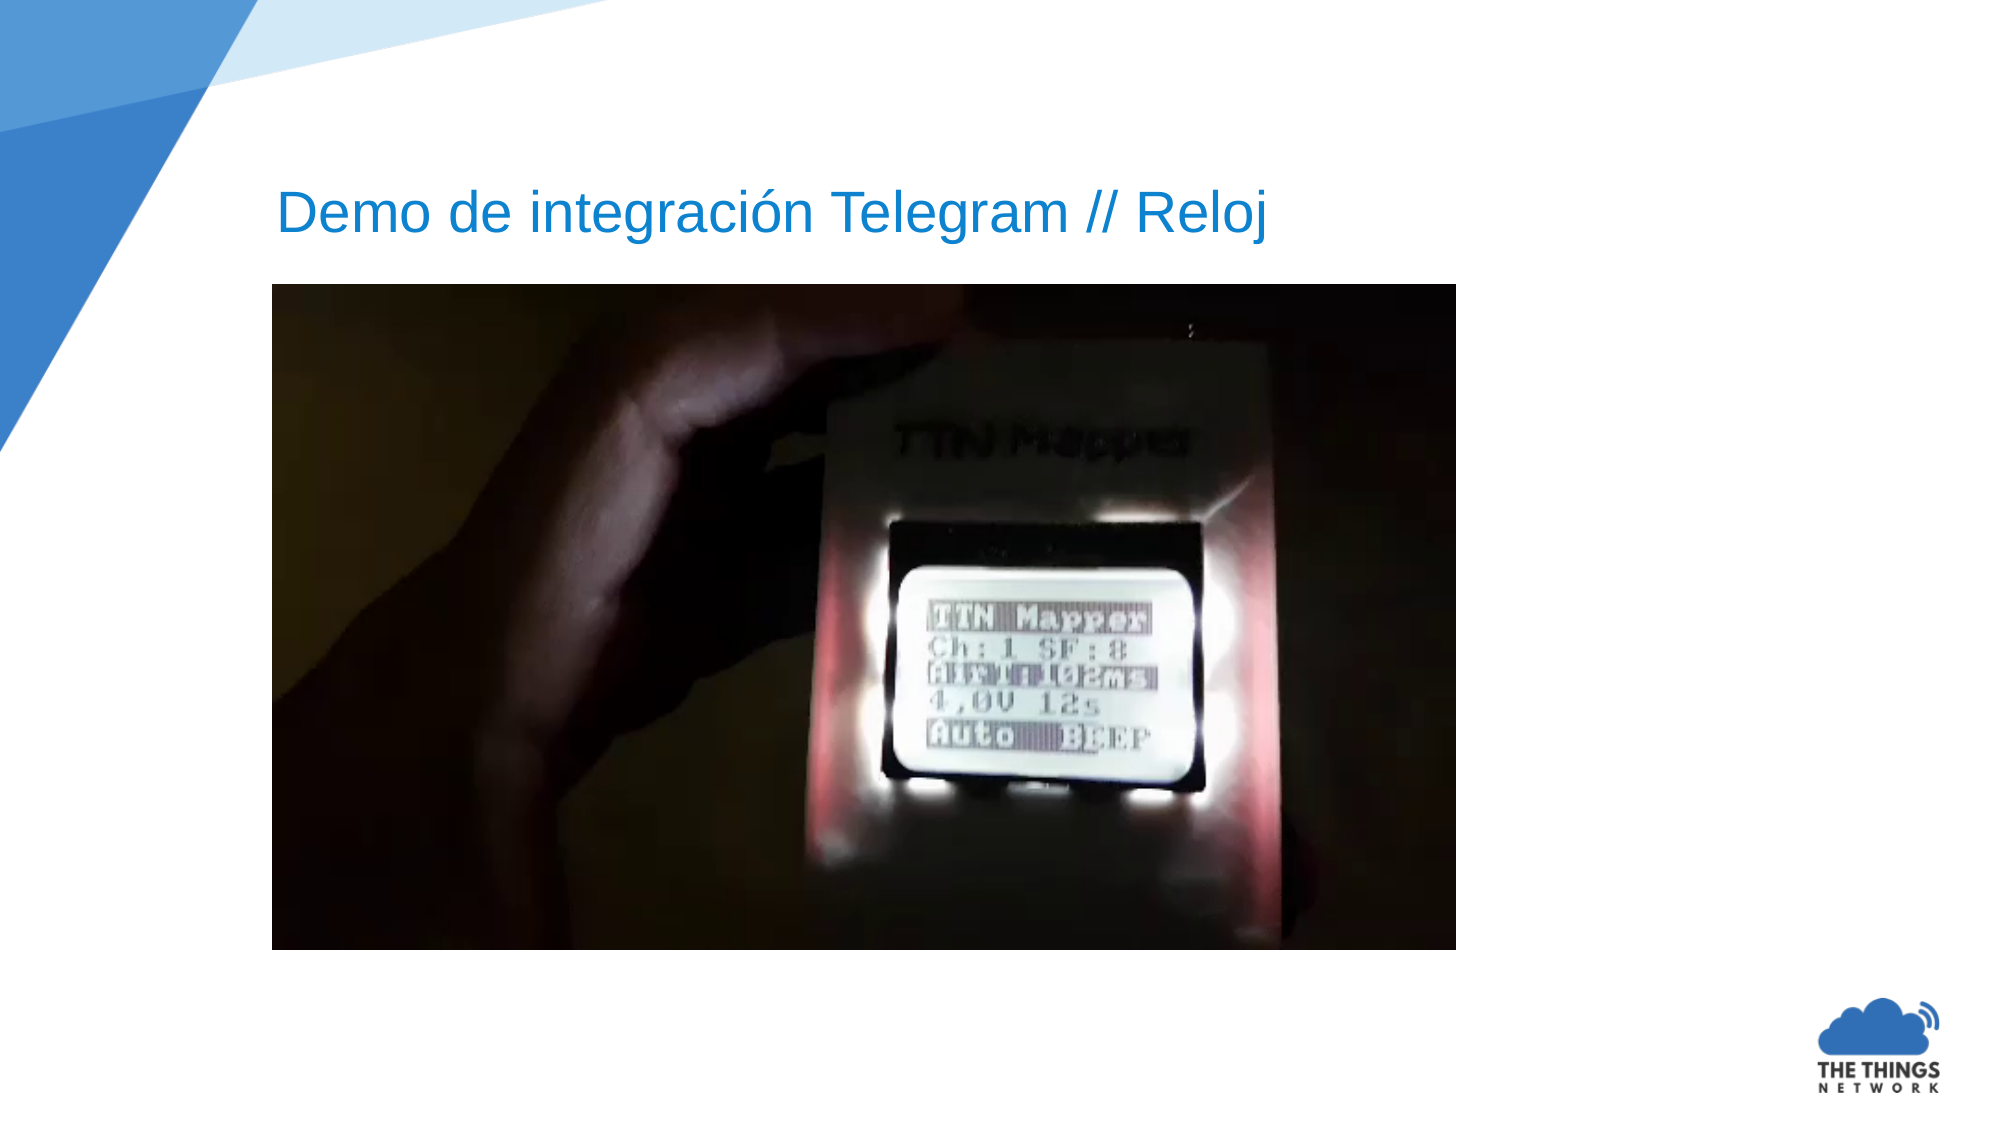

# Demo de integración Telegram // Reloj